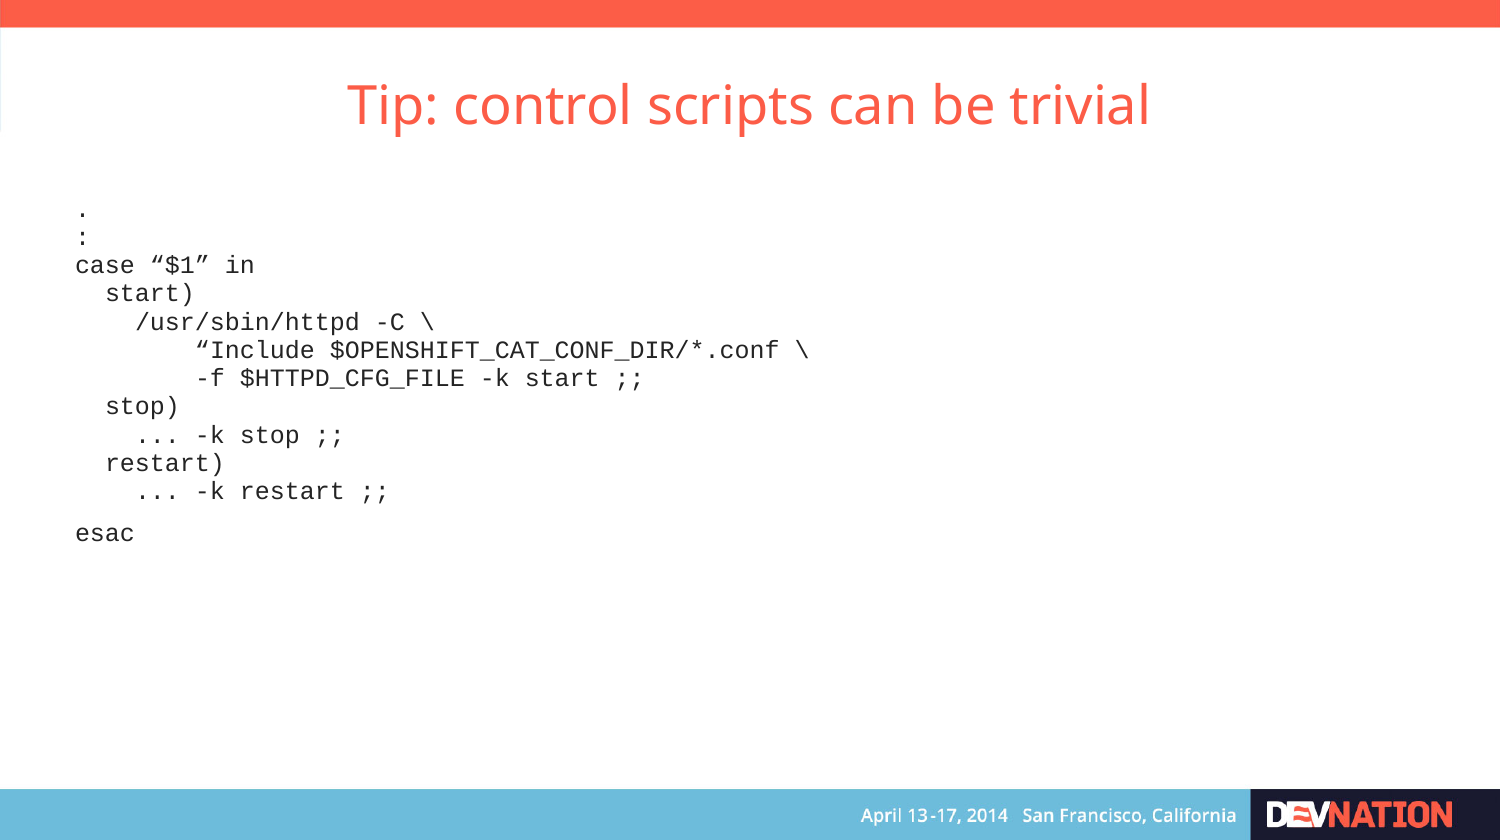

# Tip: control scripts can be trivial
.
:
case “$1” in
 start)
 /usr/sbin/httpd -C \
 “Include $OPENSHIFT_CAT_CONF_DIR/*.conf \
 -f $HTTPD_CFG_FILE -k start ;;
 stop)
 ... -k stop ;;
 restart)
 ... -k restart ;;
esac